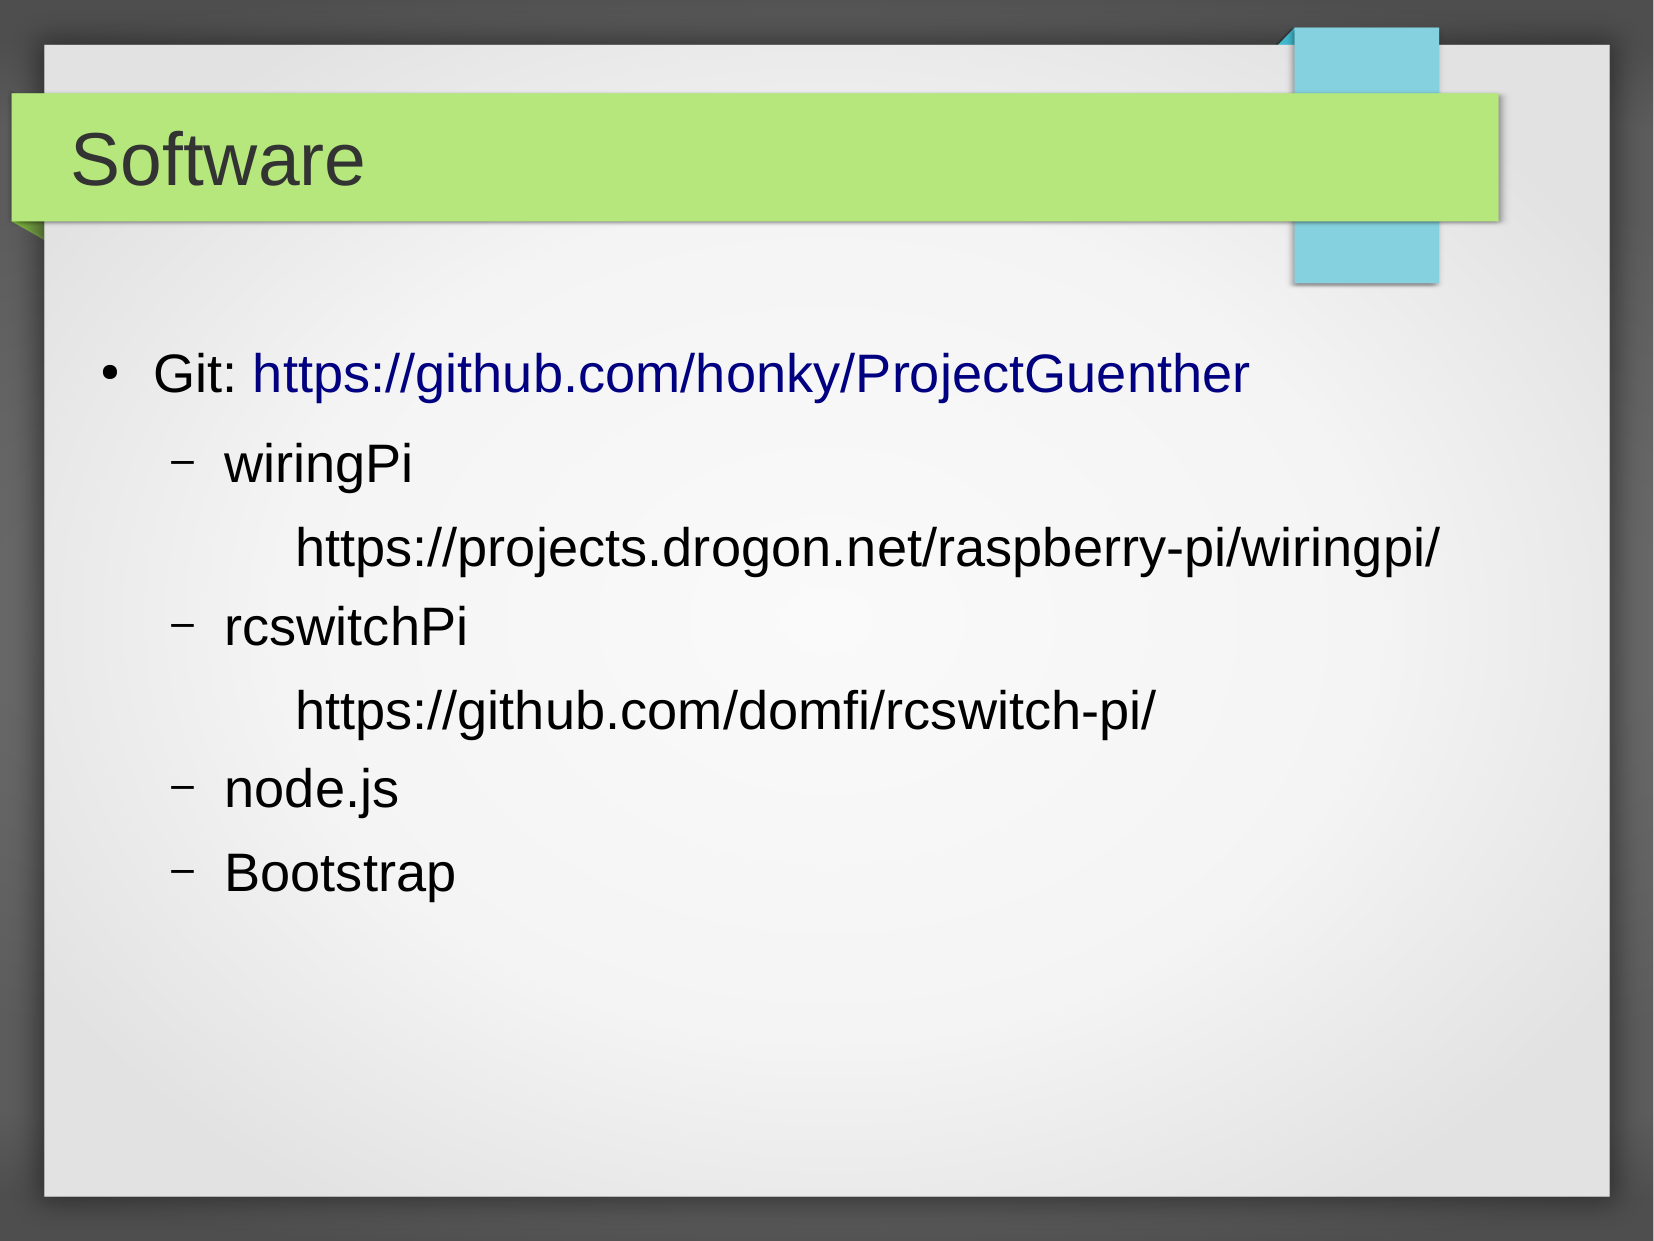

# Software
Git: https://github.com/honky/ProjectGuenther
wiringPi
https://projects.drogon.net/raspberry-pi/wiringpi/
rcswitchPi
https://github.com/domfi/rcswitch-pi/
node.js
Bootstrap